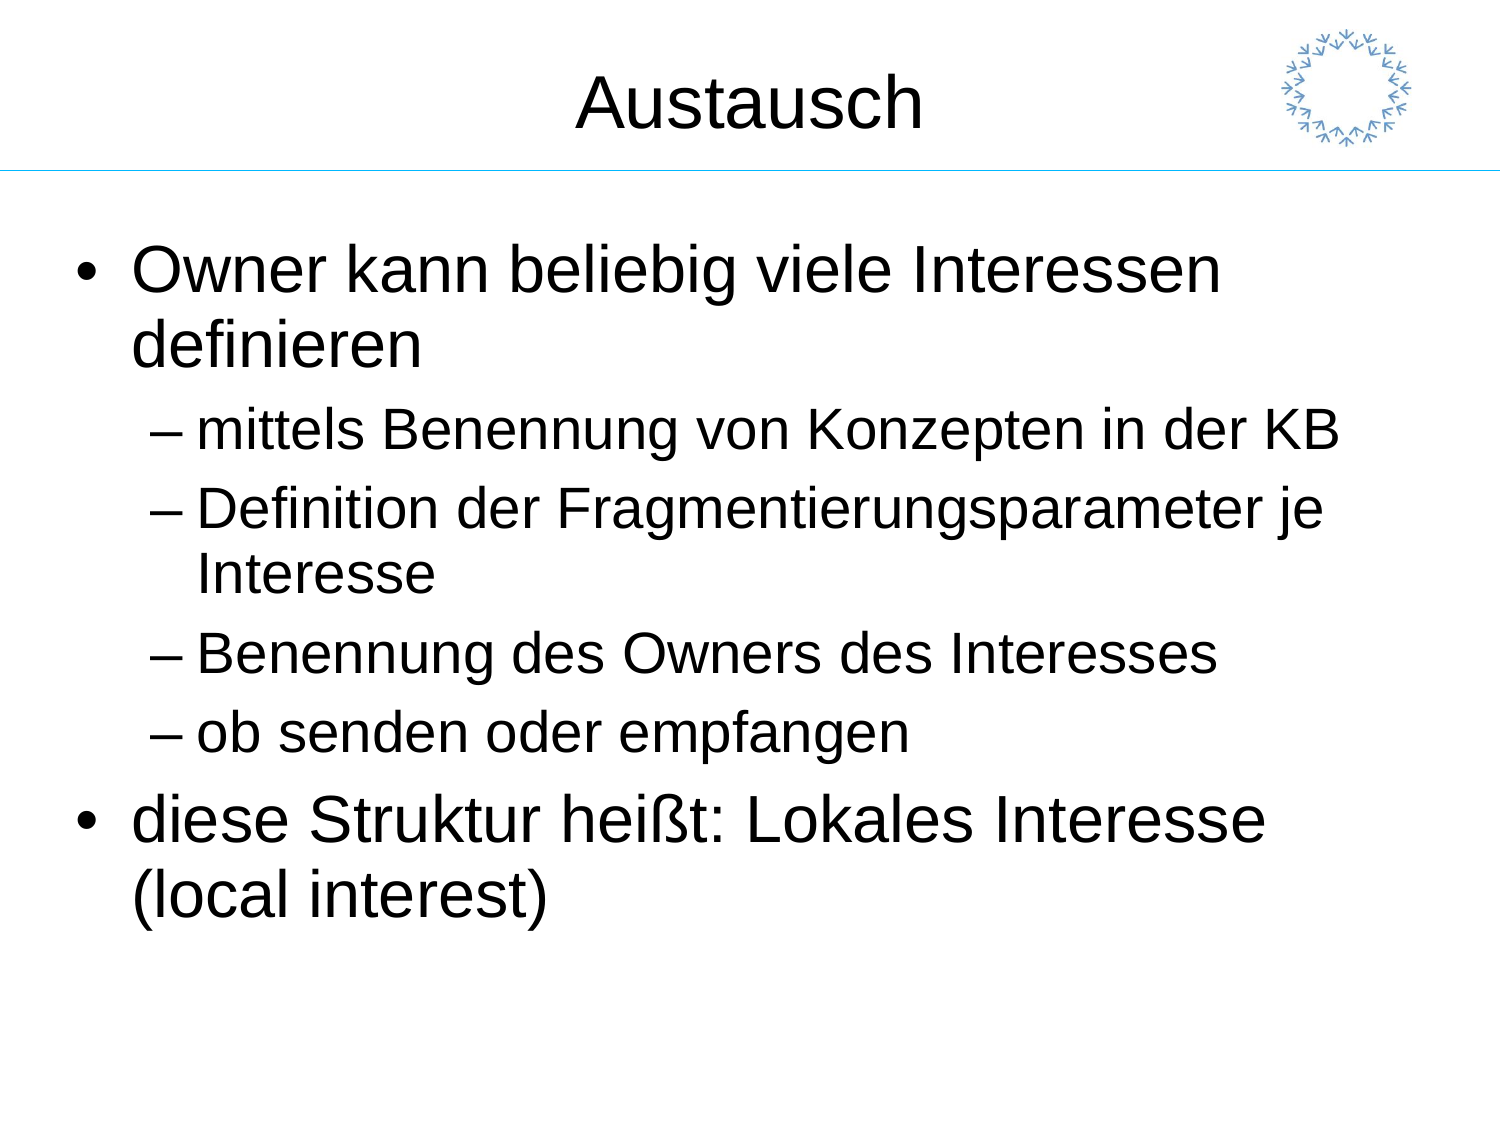

# Austausch
Owner kann beliebig viele Interessen definieren
mittels Benennung von Konzepten in der KB
Definition der Fragmentierungsparameter je Interesse
Benennung des Owners des Interesses
ob senden oder empfangen
diese Struktur heißt: Lokales Interesse (local interest)